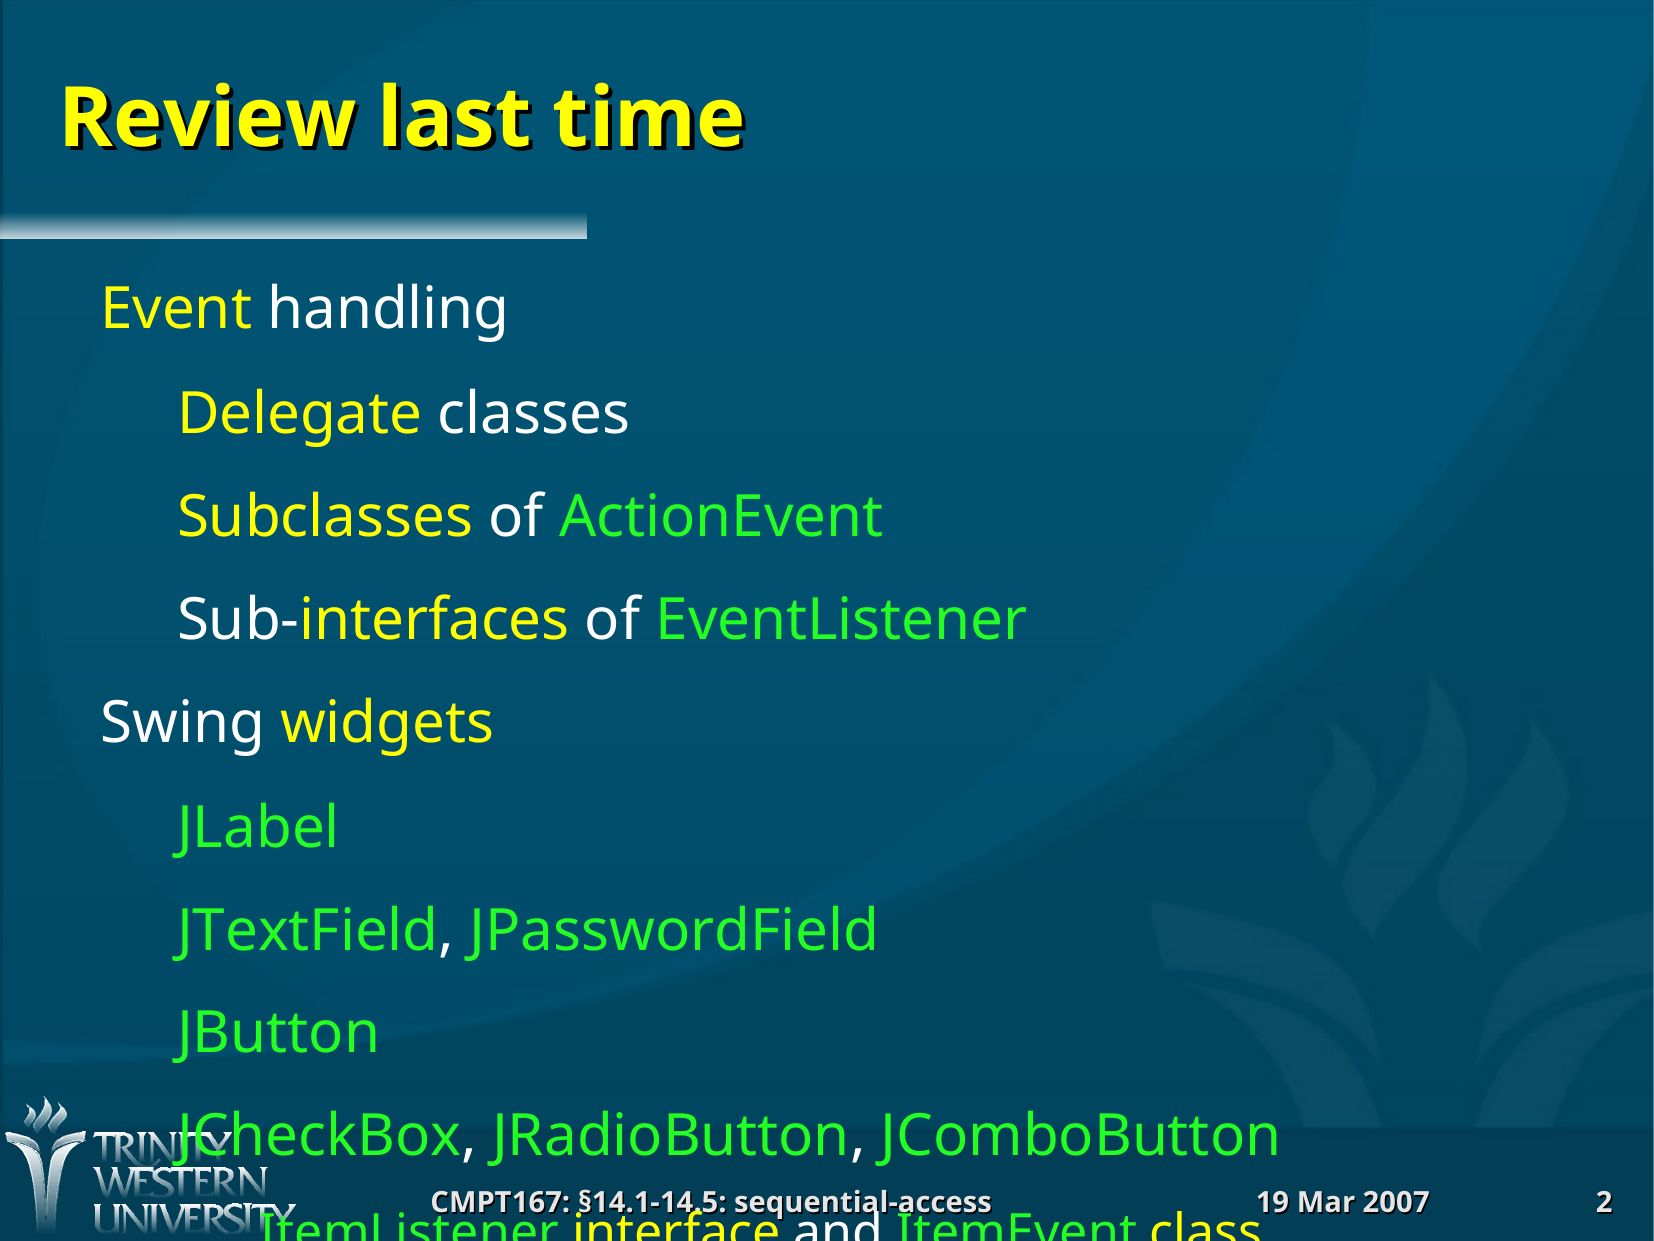

# Review last time
Event handling
Delegate classes
Subclasses of ActionEvent
Sub-interfaces of EventListener
Swing widgets
JLabel
JTextField, JPasswordField
JButton
JCheckBox, JRadioButton, JComboButton
ItemListener interface and ItemEvent class
CMPT167: §14.1-14.5: sequential-access
19 Mar 2007
2